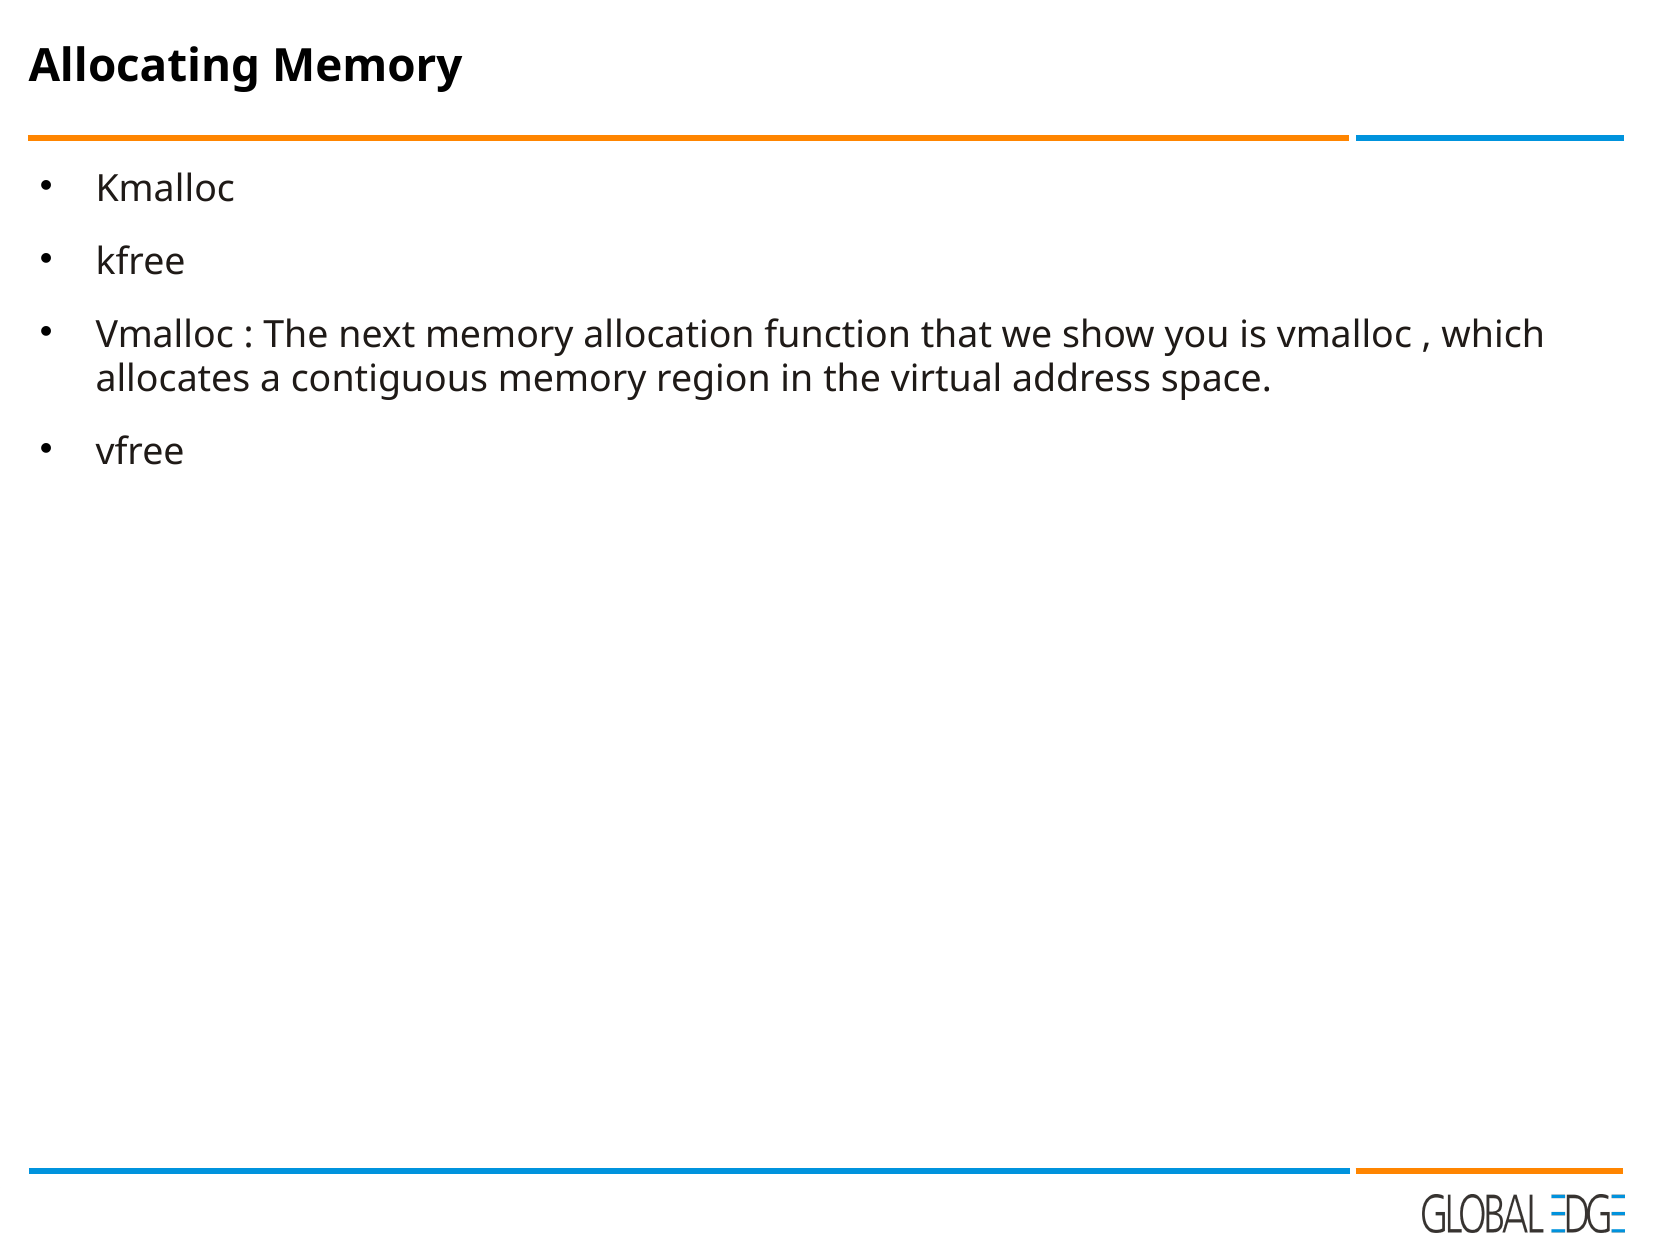

# Allocating Memory
Kmalloc
kfree
Vmalloc : The next memory allocation function that we show you is vmalloc , which allocates a contiguous memory region in the virtual address space.
vfree